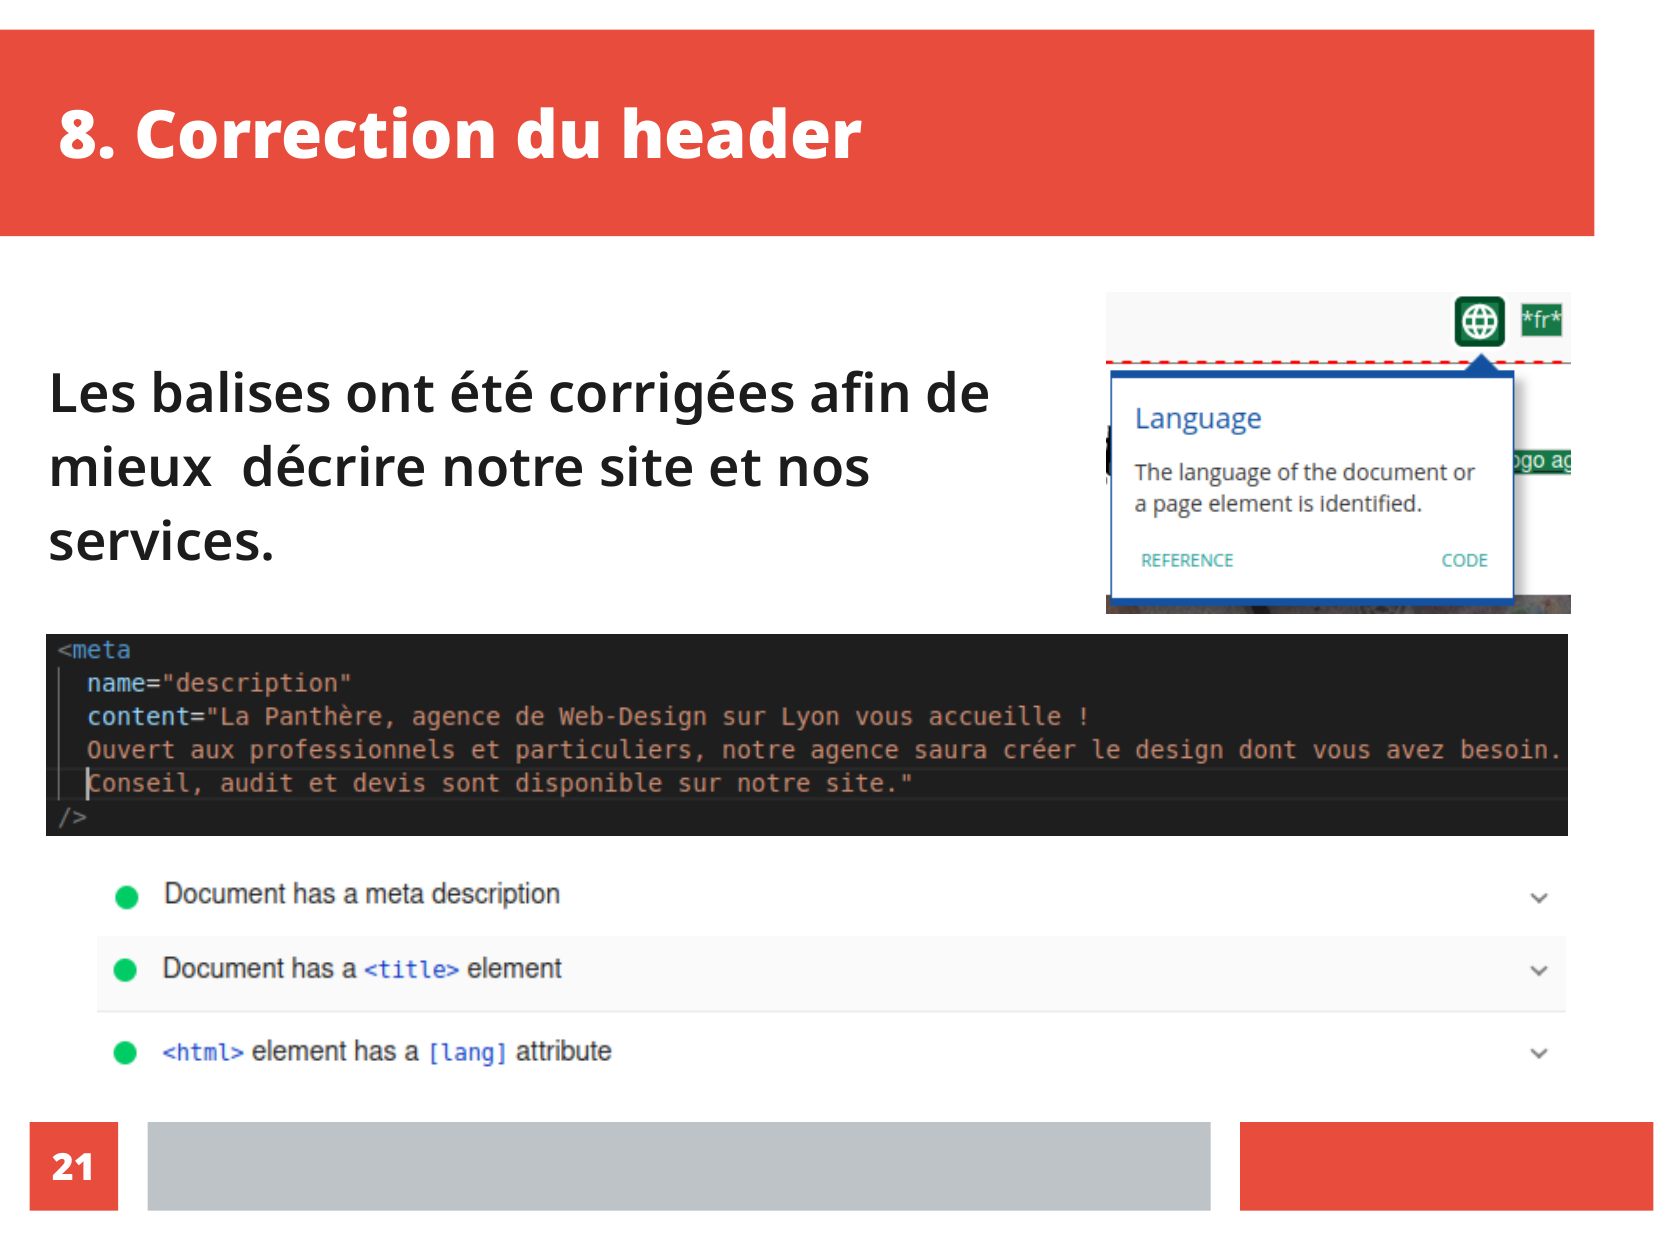

# 8. Correction du header
Les balises ont été corrigées afin de mieux décrire notre site et nos services.
21